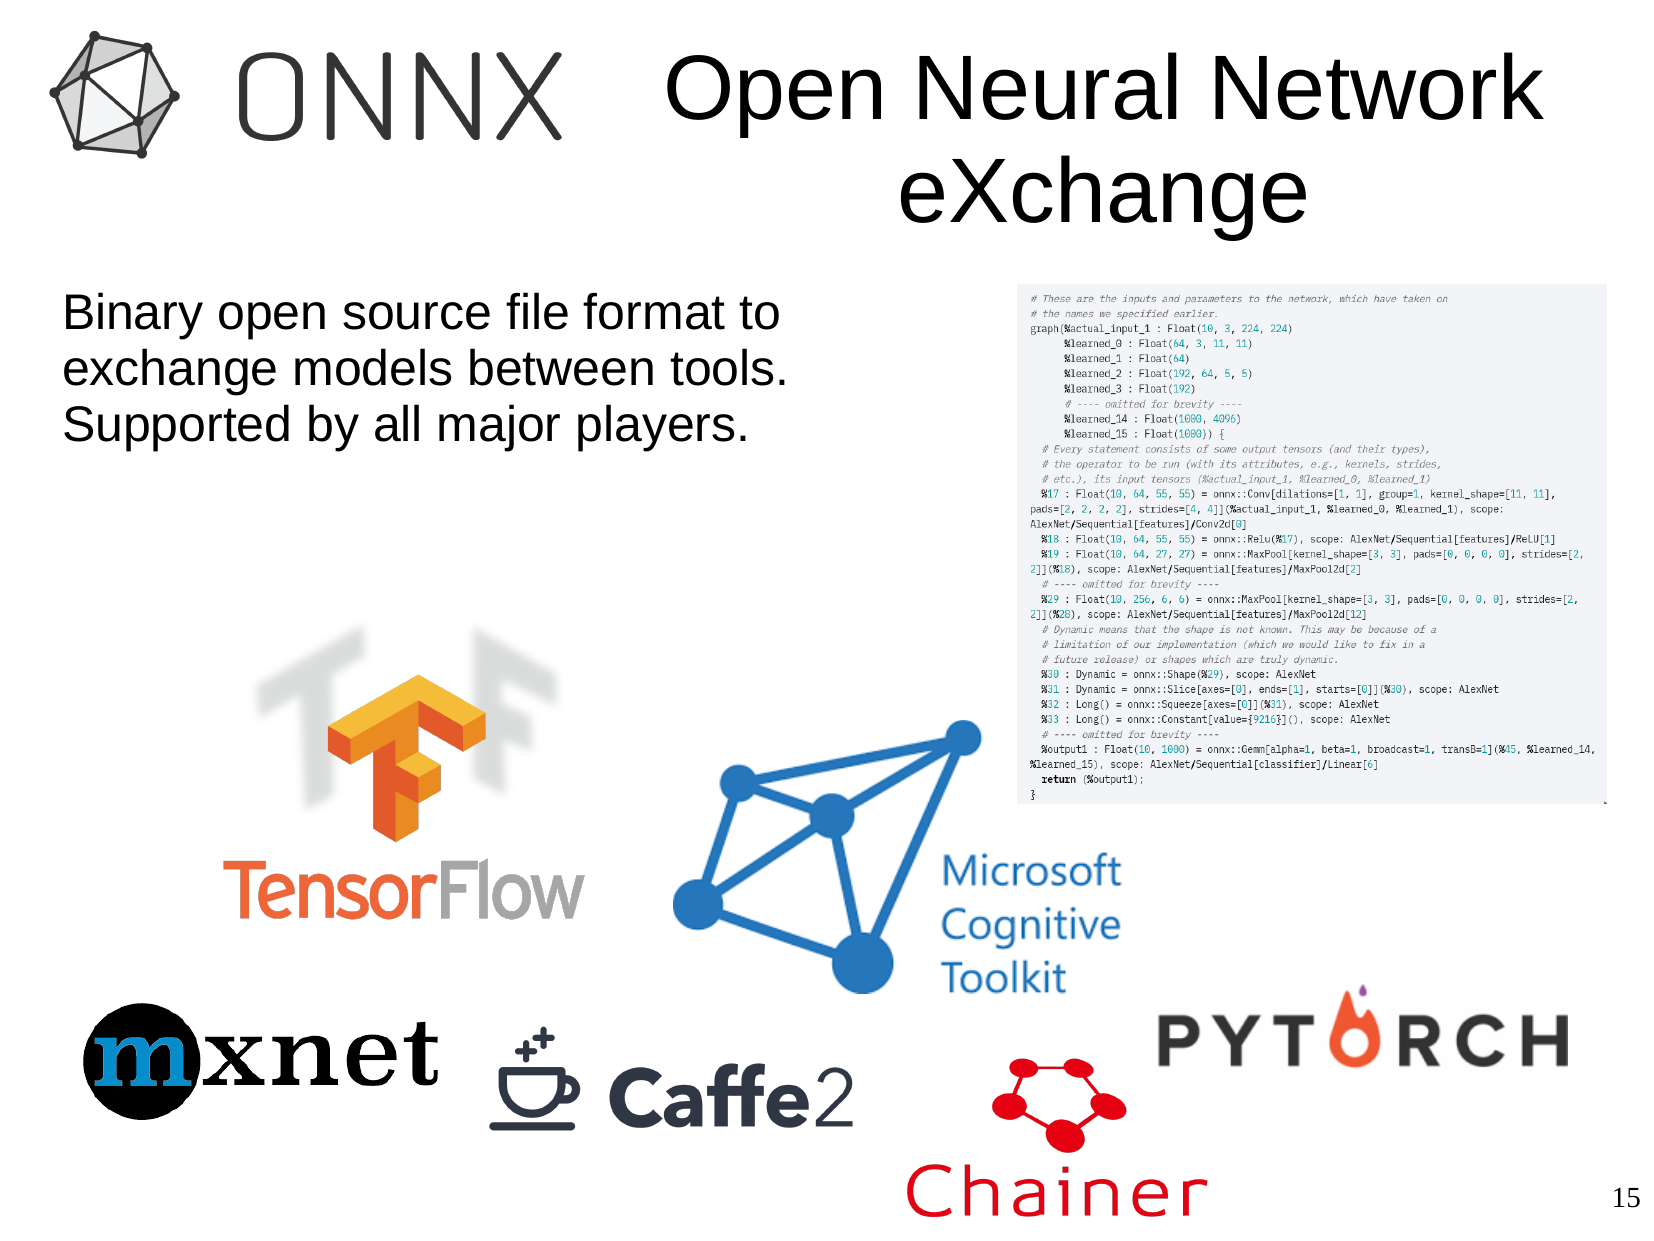

Open Neural Network eXchange
Binary open source file format to
exchange models between tools.
Supported by all major players.